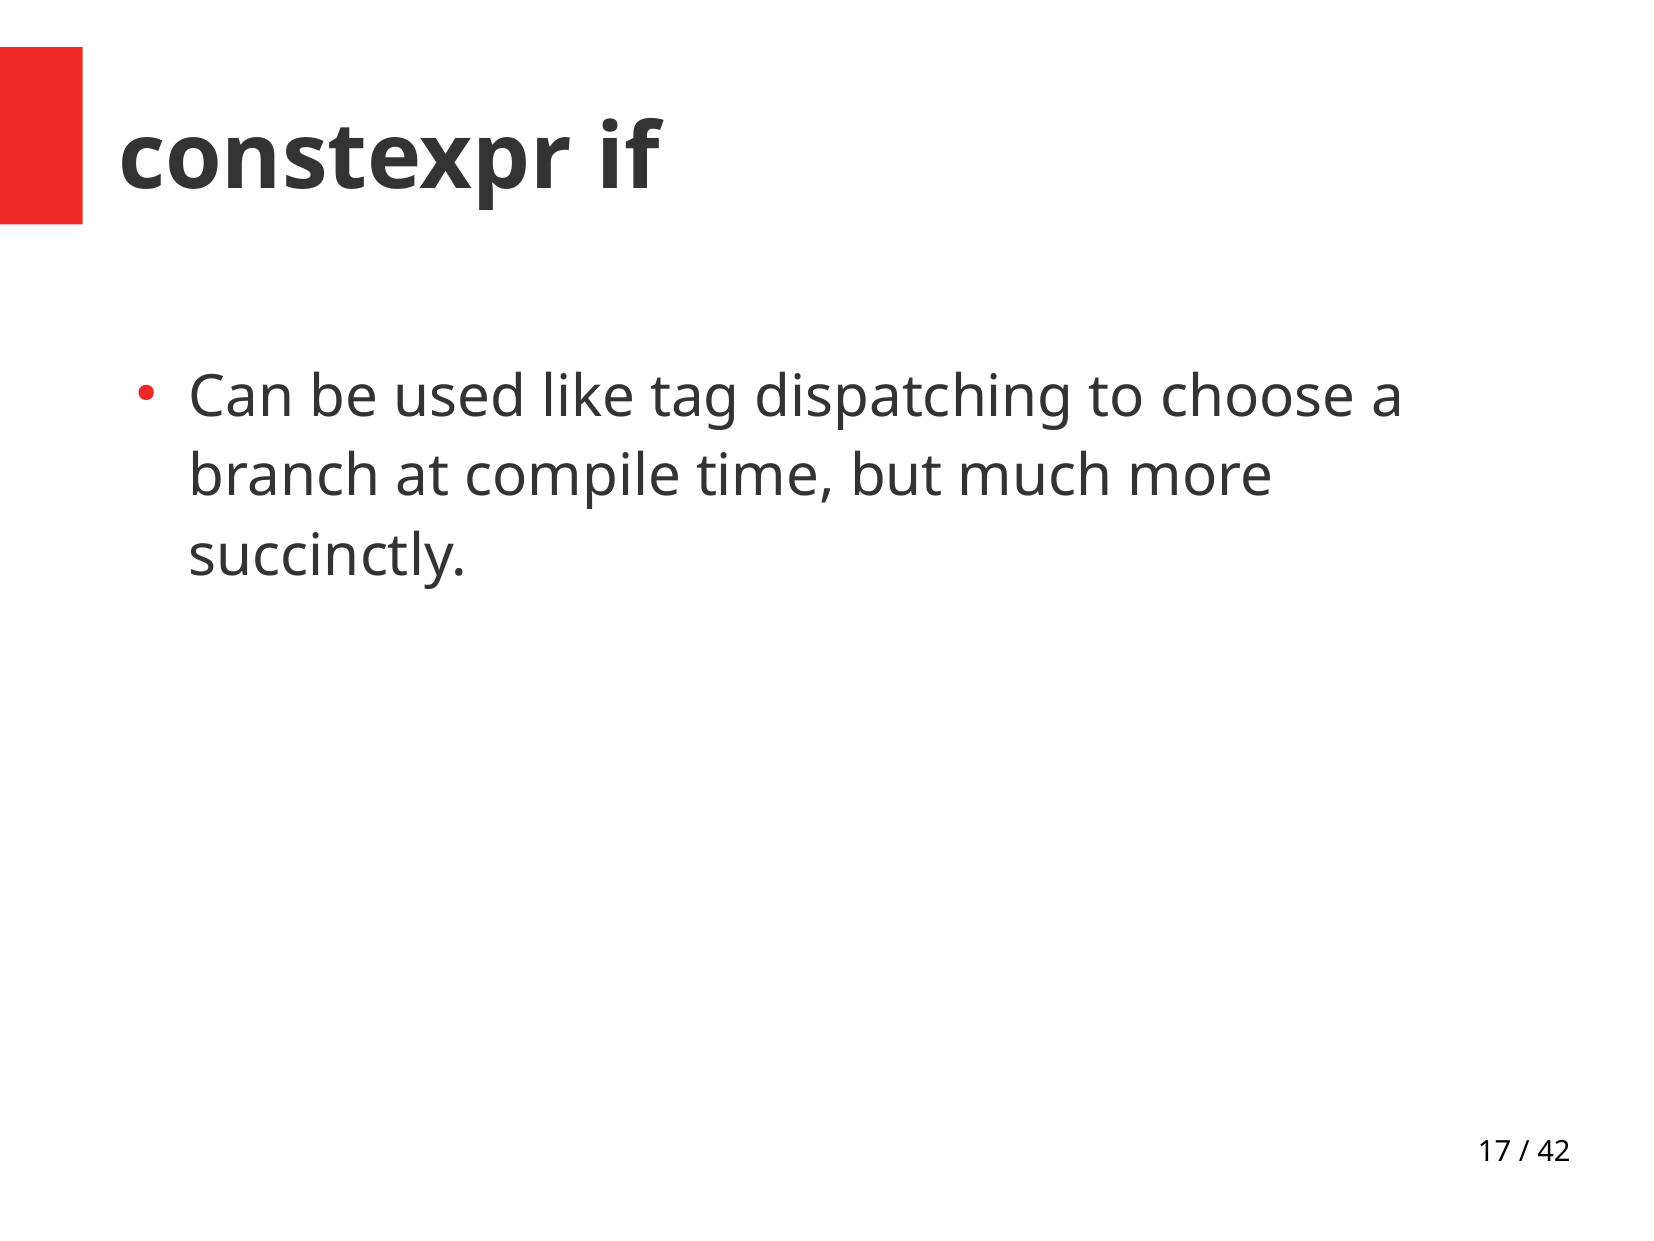

# constexpr if
Can be used like tag dispatching to choose a branch at compile time, but much more succinctly.
17